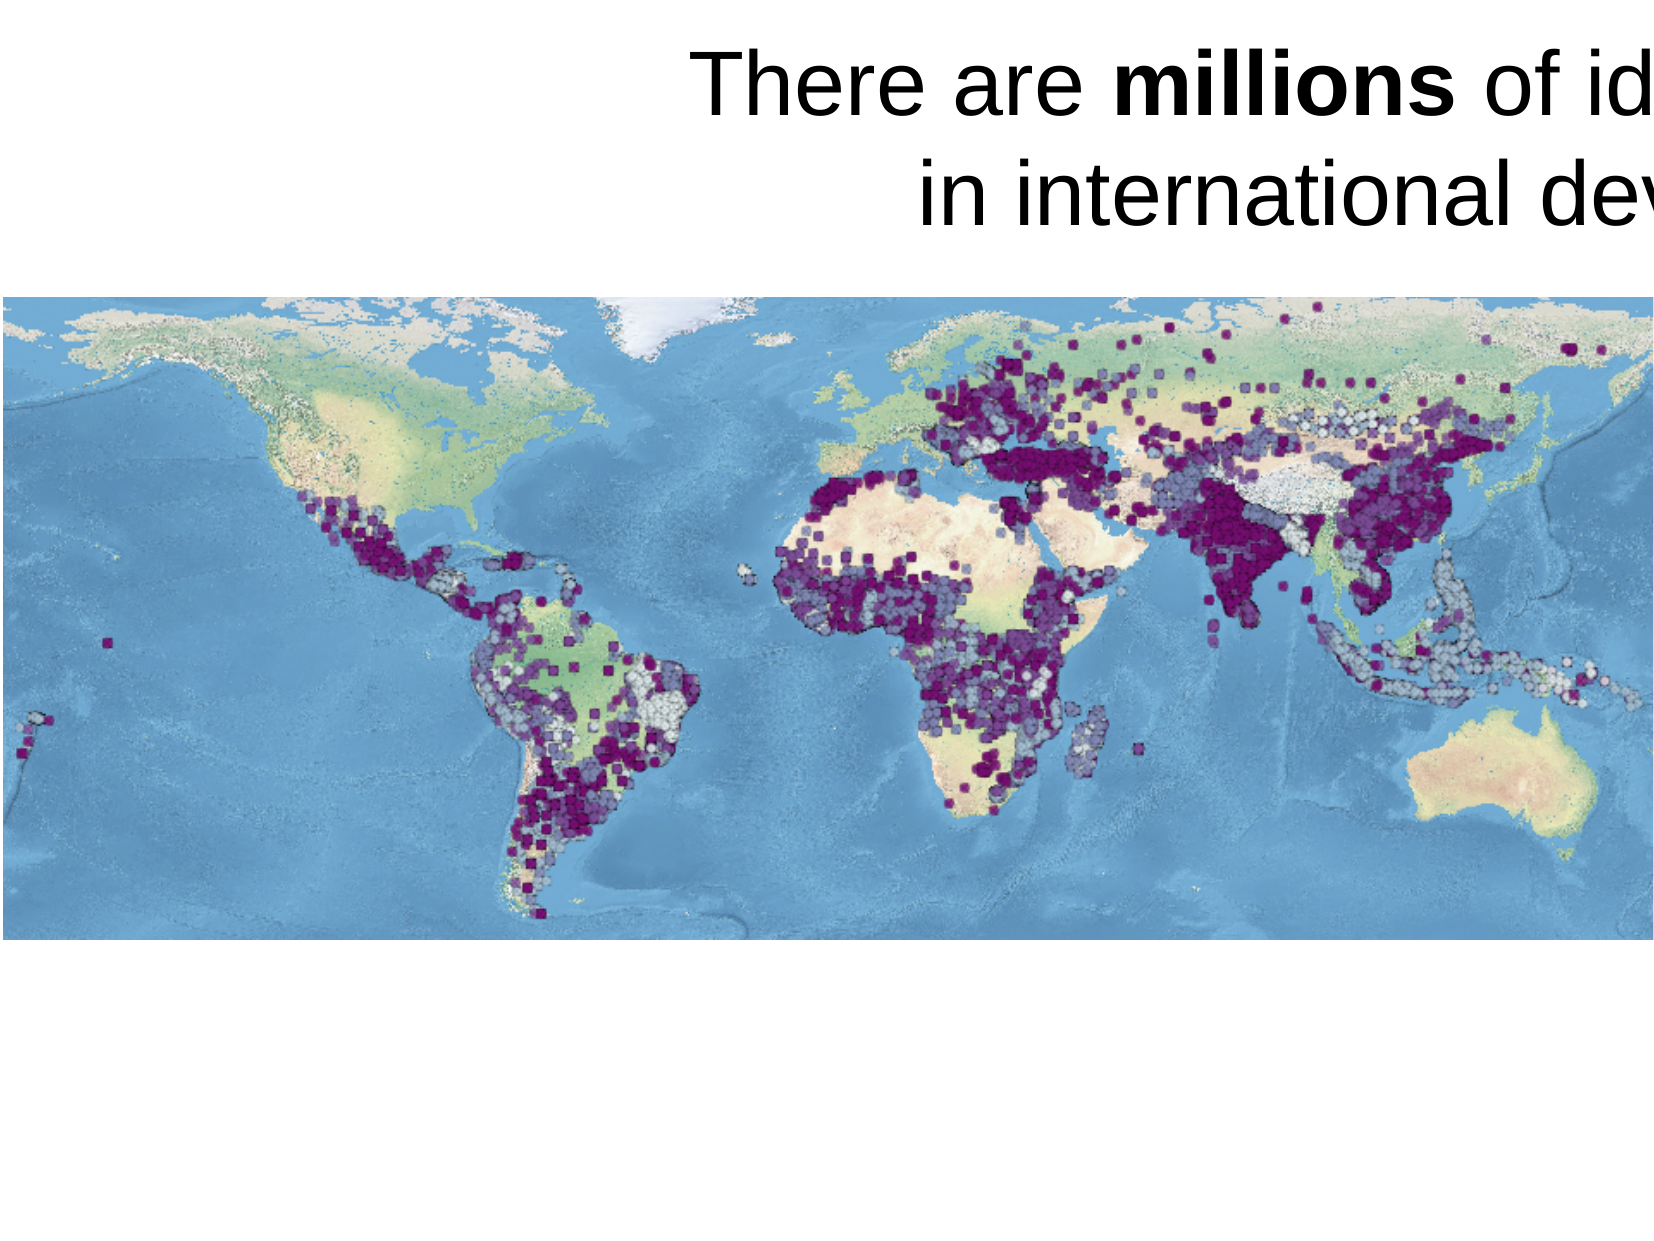

There are millions of ideas
 in international development.